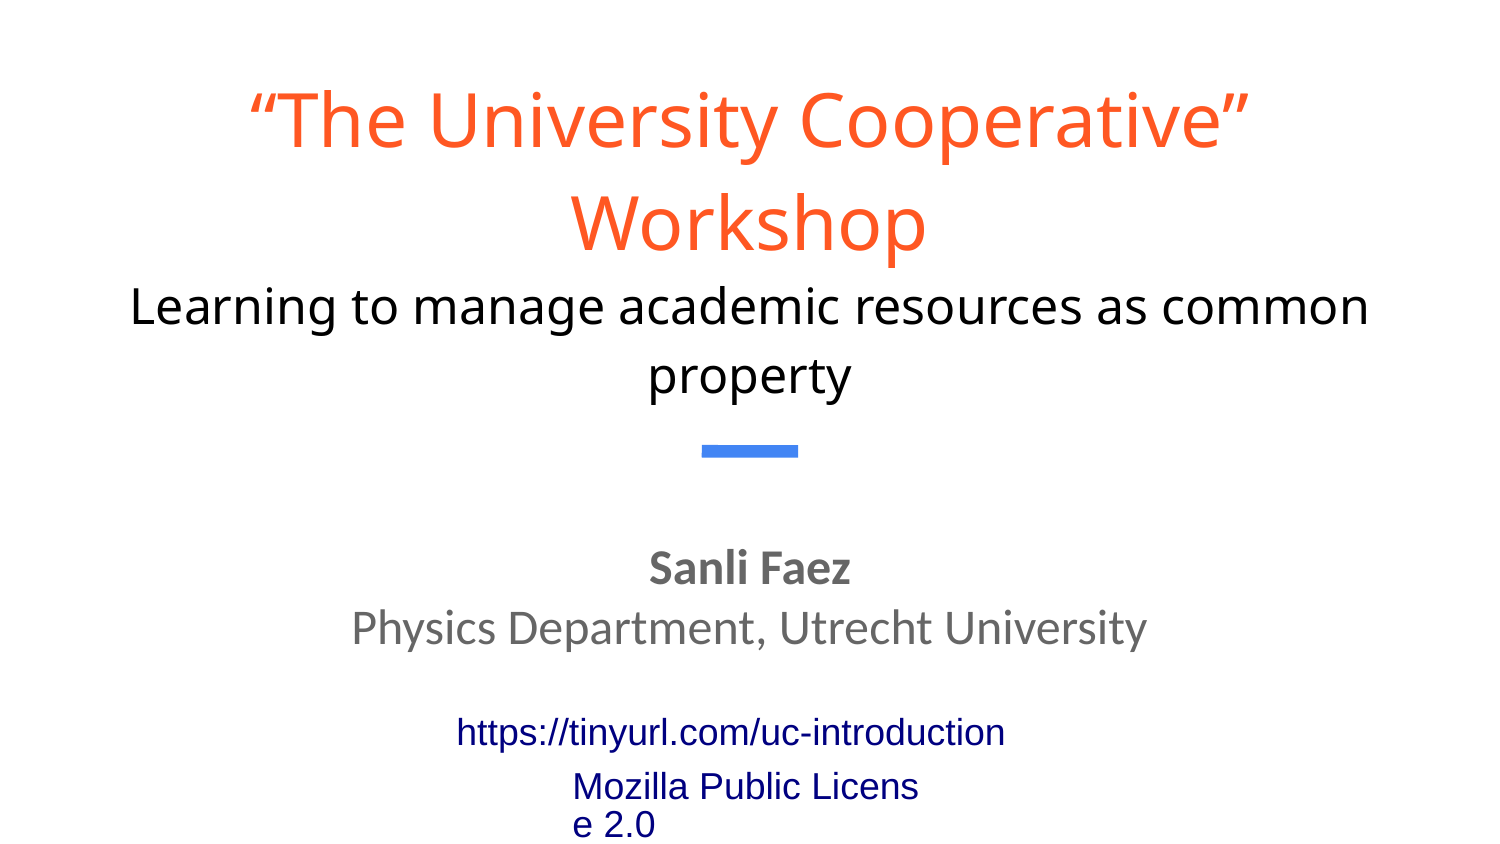

# “The University Cooperative” Workshop Learning to manage academic resources as common property
Sanli Faez
Physics Department, Utrecht University
https://tinyurl.com/uc-introduction
Mozilla Public License 2.0